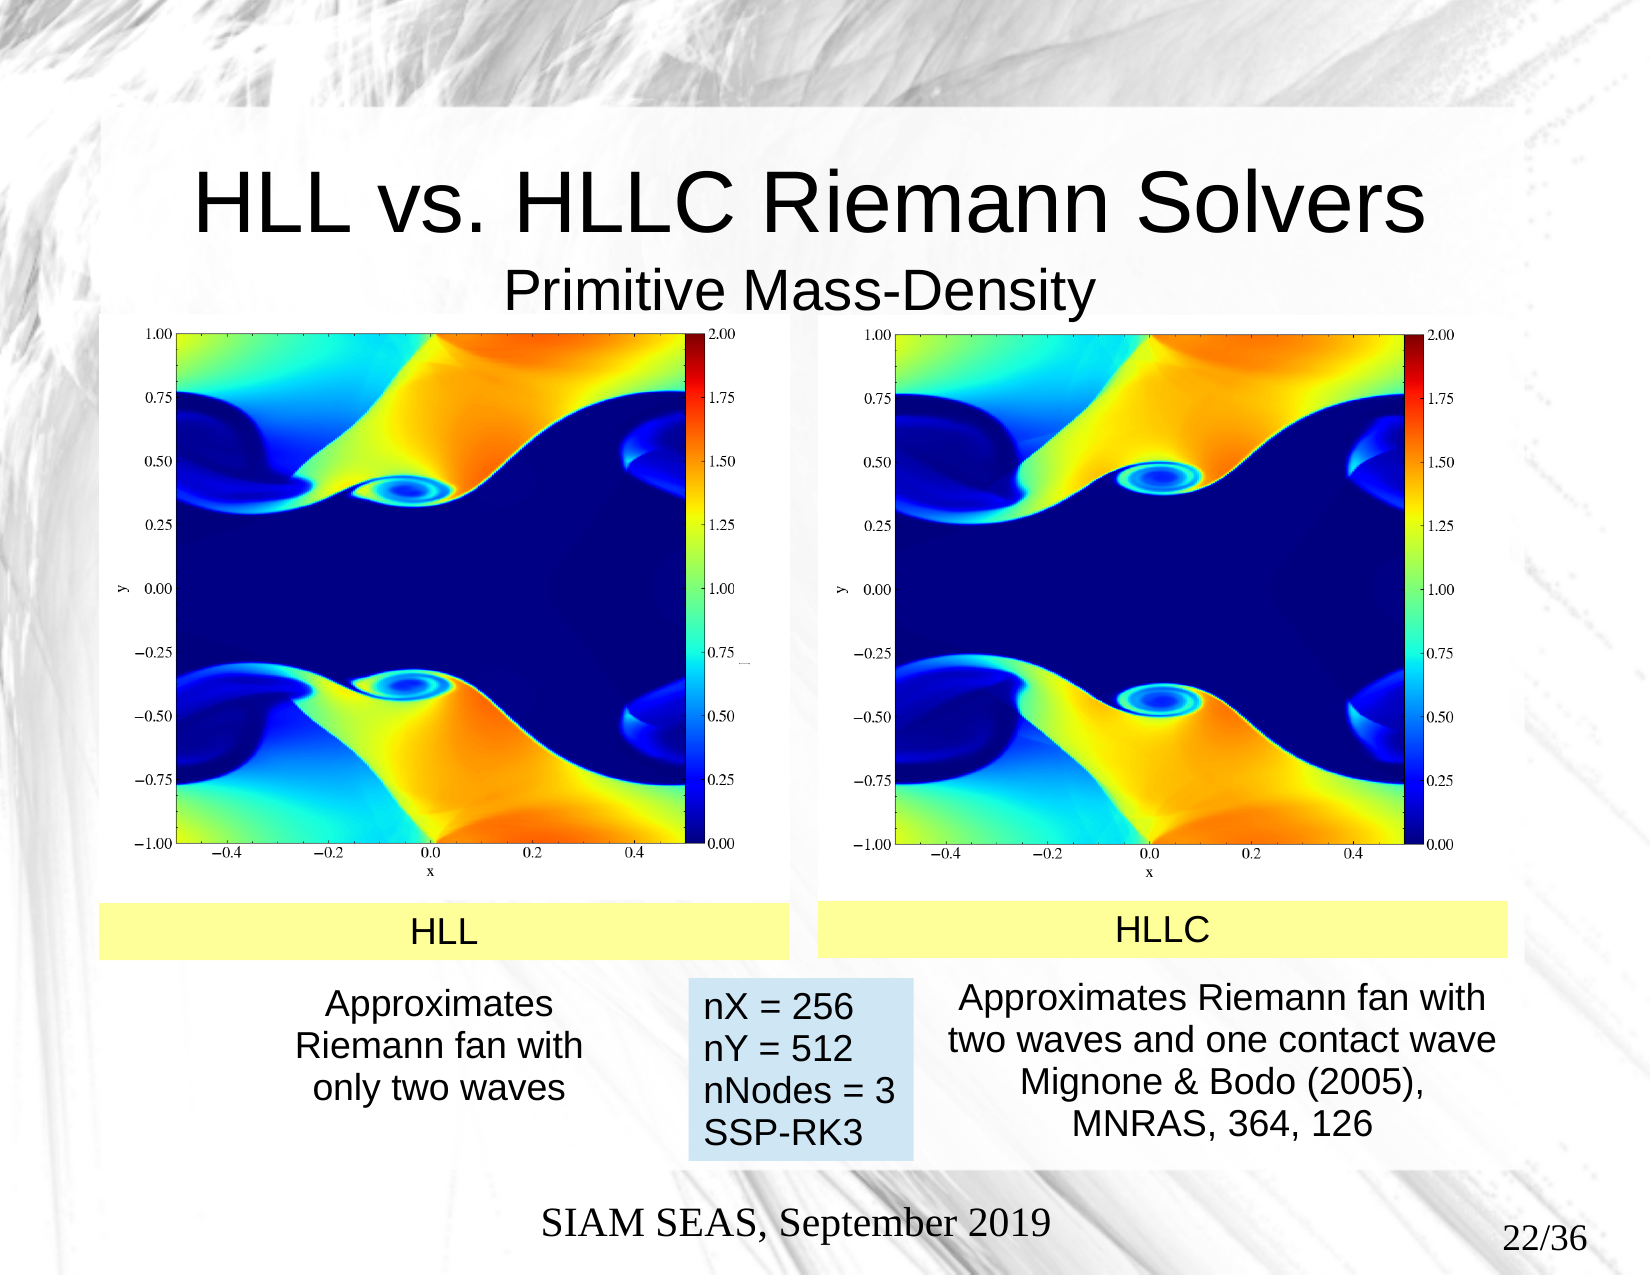

# HLL vs. HLLC Riemann Solvers
Primitive Mass-Density
HLLC
HLL
Approximates Riemann fan with two waves and one contact wave
Mignone & Bodo (2005), MNRAS, 364, 126
Approximates Riemann fan with only two waves
nX = 256
nY = 512
nNodes = 3
SSP-RK3
SIAM SEAS, September 2019
22